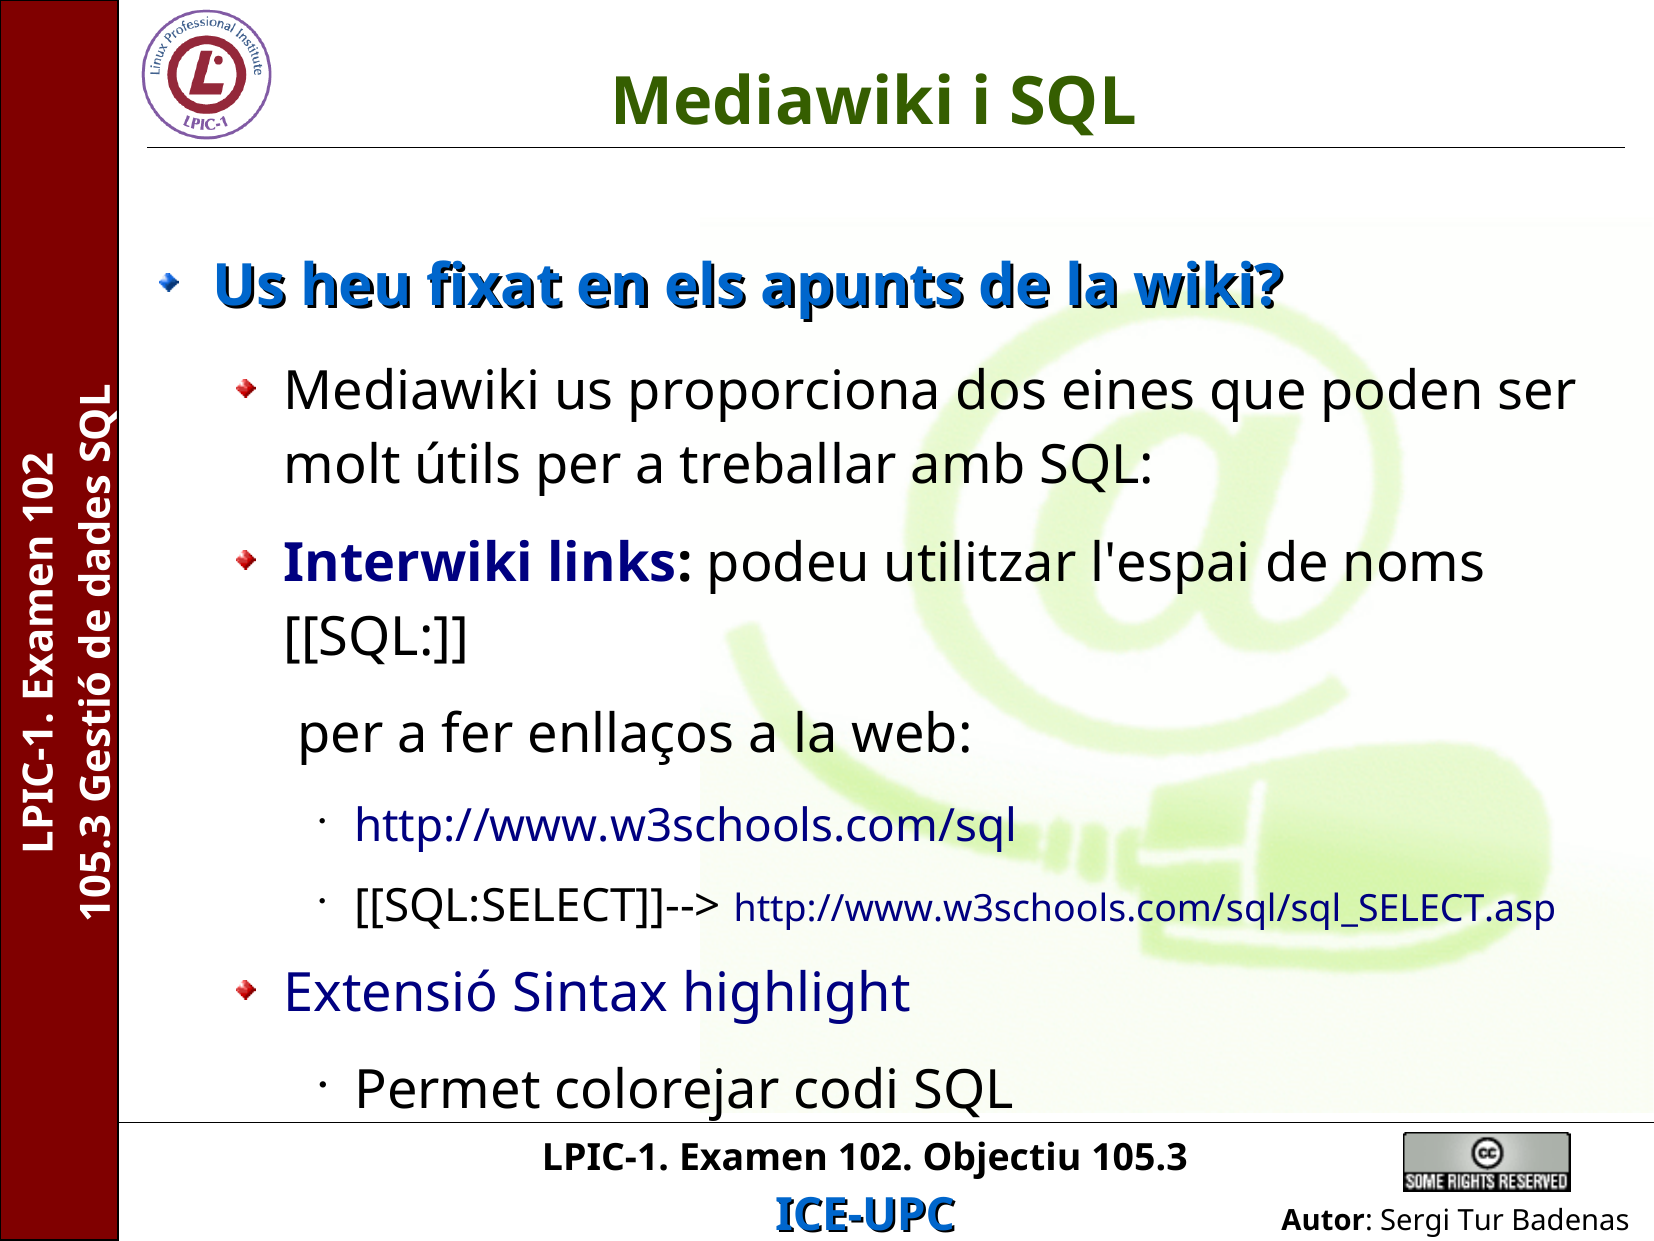

# Mediawiki i SQL
Us heu fixat en els apunts de la wiki?
Mediawiki us proporciona dos eines que poden ser molt útils per a treballar amb SQL:
Interwiki links: podeu utilitzar l'espai de noms [[SQL:]]
 per a fer enllaços a la web:
http://www.w3schools.com/sql
[[SQL:SELECT]]--> http://www.w3schools.com/sql/sql_SELECT.asp
Extensió Sintax highlight
Permet colorejar codi SQL